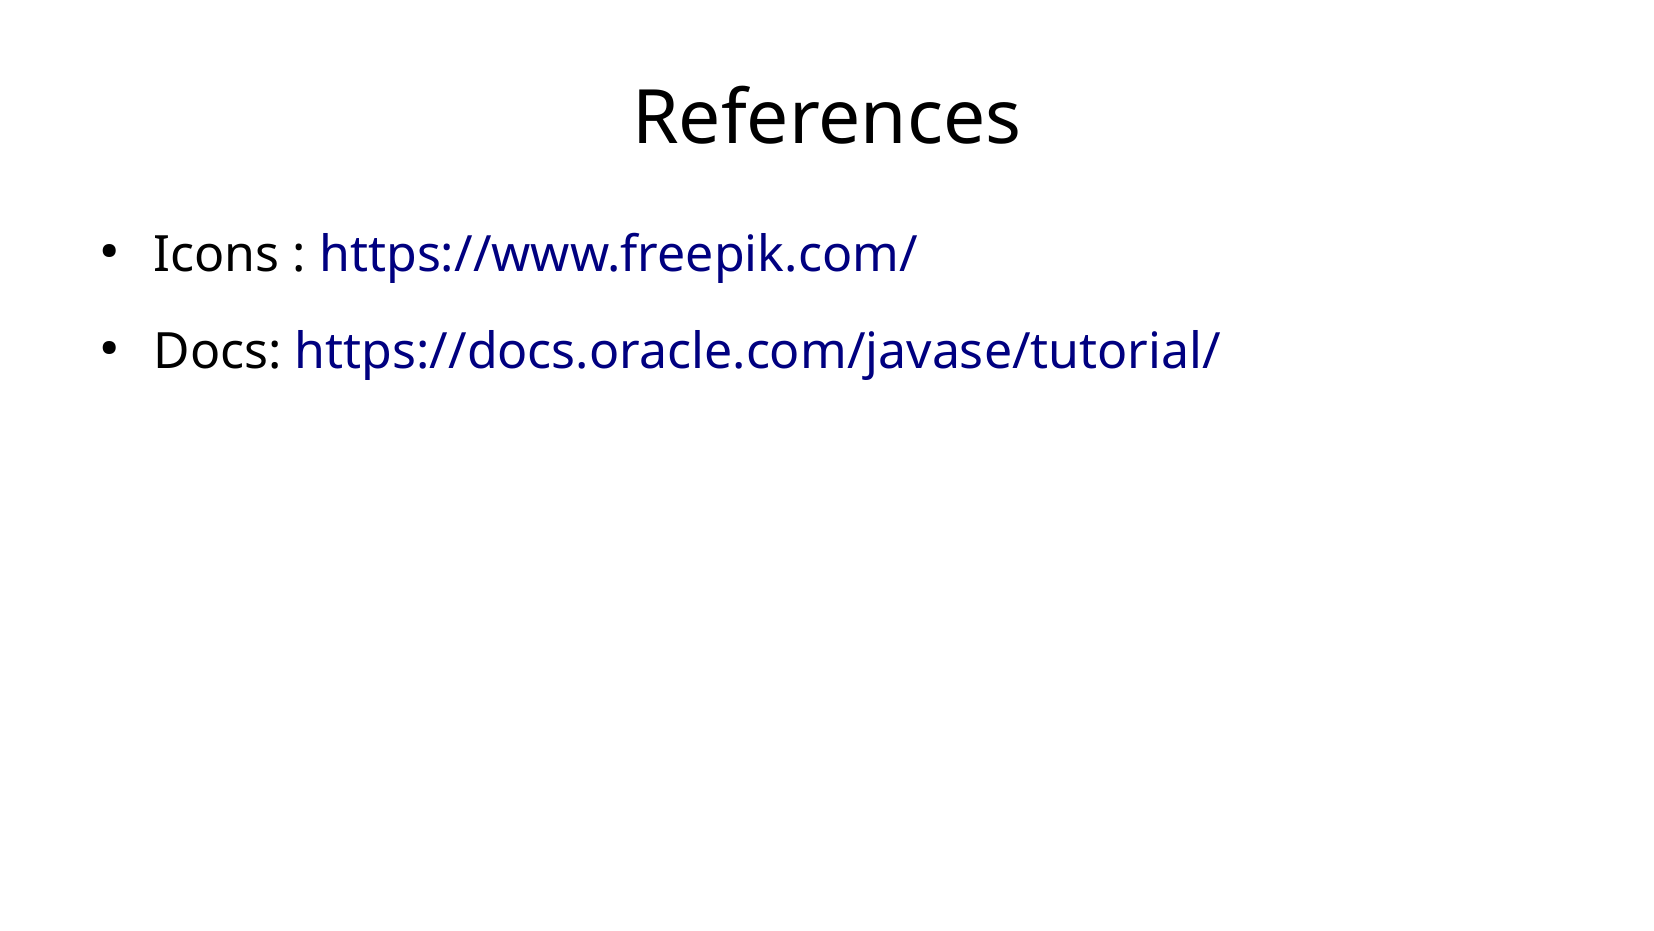

# References
Icons : https://www.freepik.com/
Docs: https://docs.oracle.com/javase/tutorial/